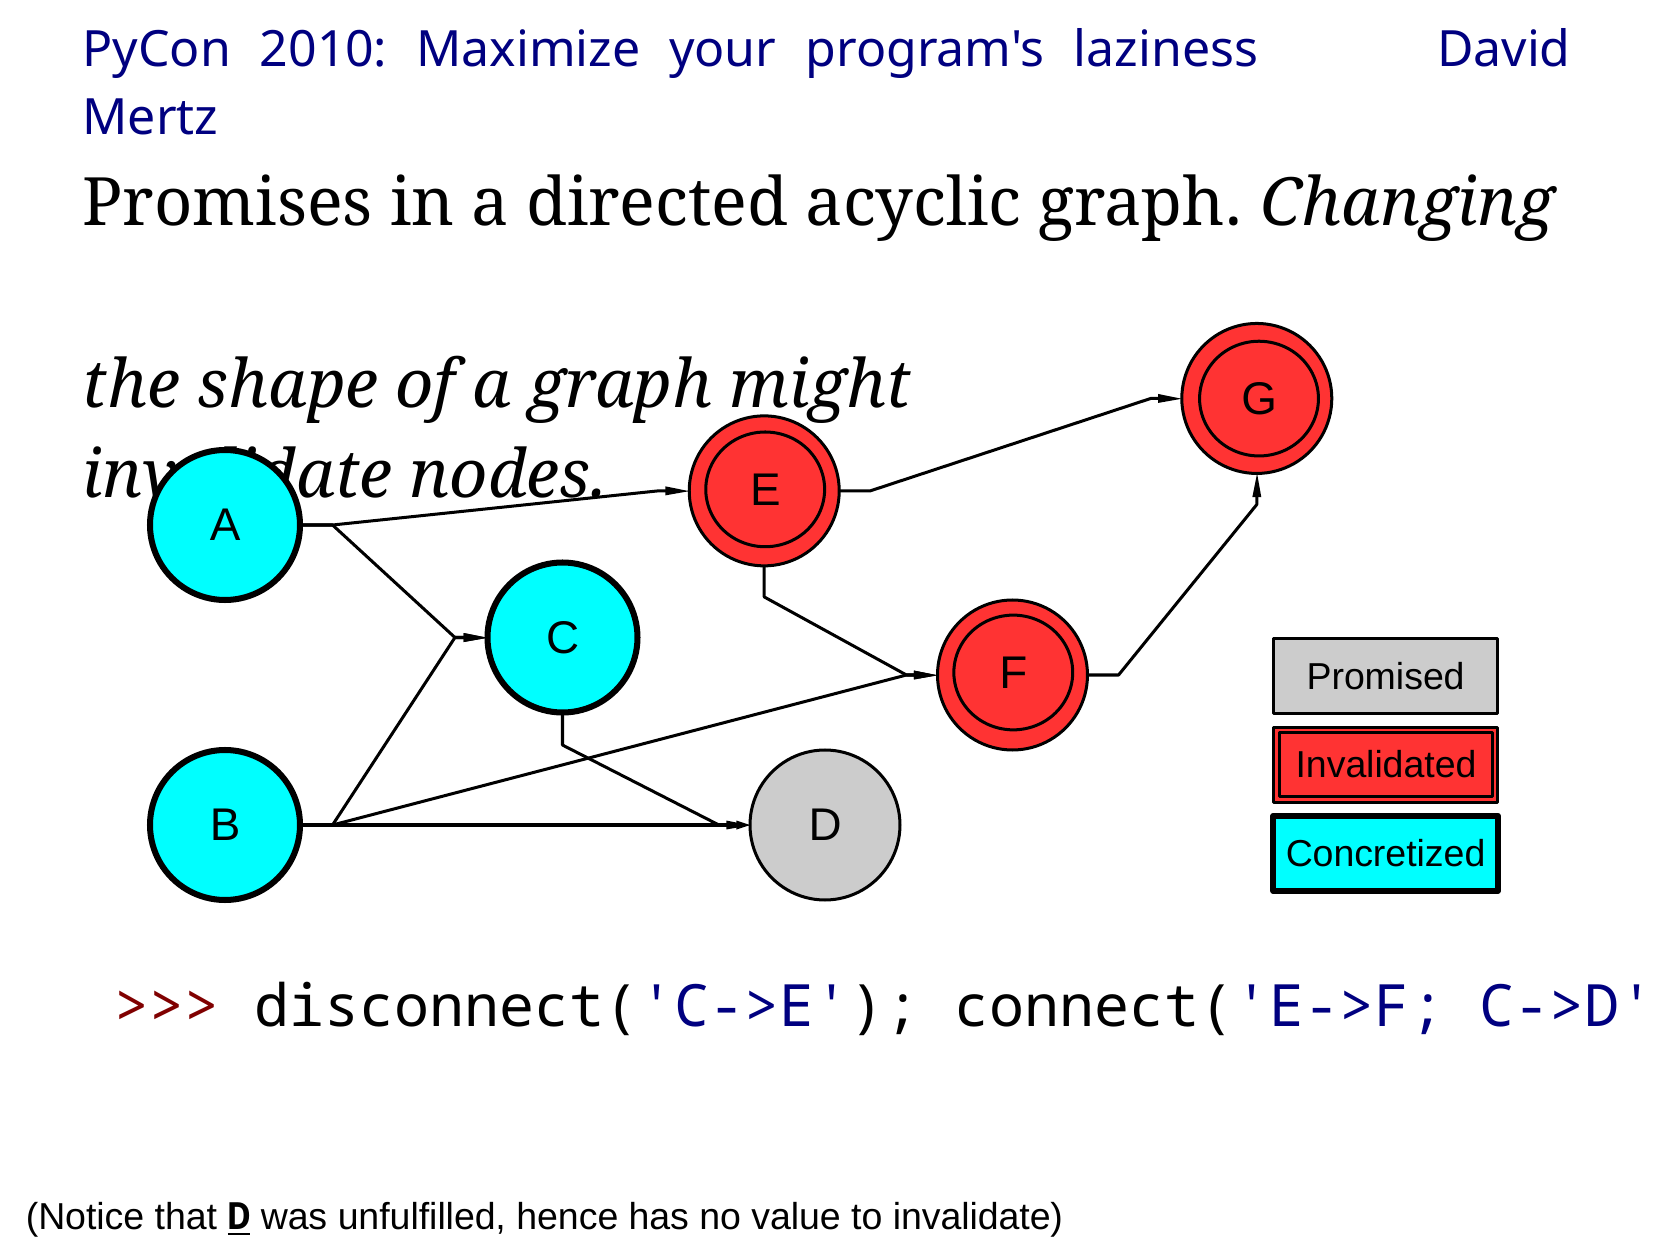

PyCon 2010: Maximize your program's laziness			David Mertz
Promises in a directed acyclic graph. Changing
the shape of a graph might
invalidate nodes.
#
G
G
E
E
A
C
F
F
Promised
Invalidated
Invalidated
Concretized
B
D
>>> disconnect('C->E'); connect('E->F; C->D')
(Notice that D was unfulfilled, hence has no value to invalidate)